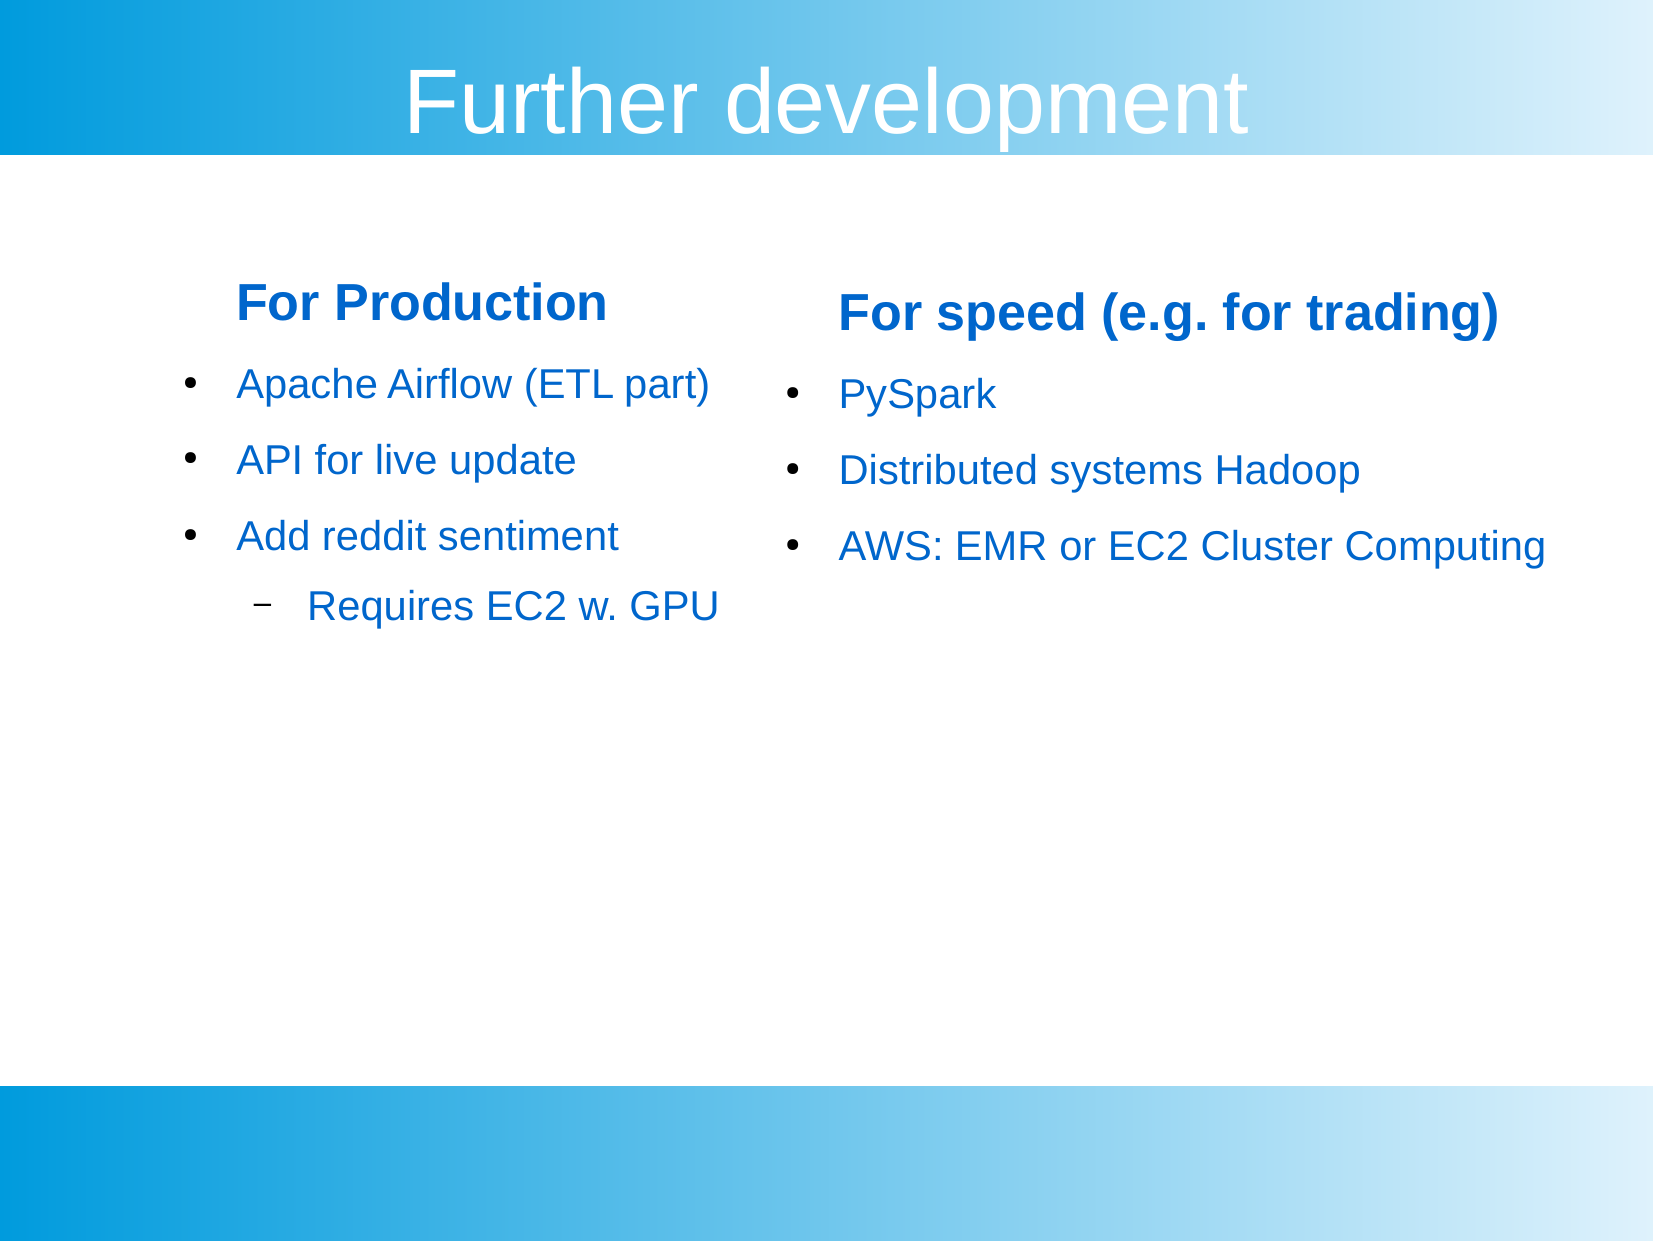

# Further development
For Production
Apache Airflow (ETL part)
API for live update
Add reddit sentiment
Requires EC2 w. GPU
For speed (e.g. for trading)
PySpark
Distributed systems Hadoop
AWS: EMR or EC2 Cluster Computing